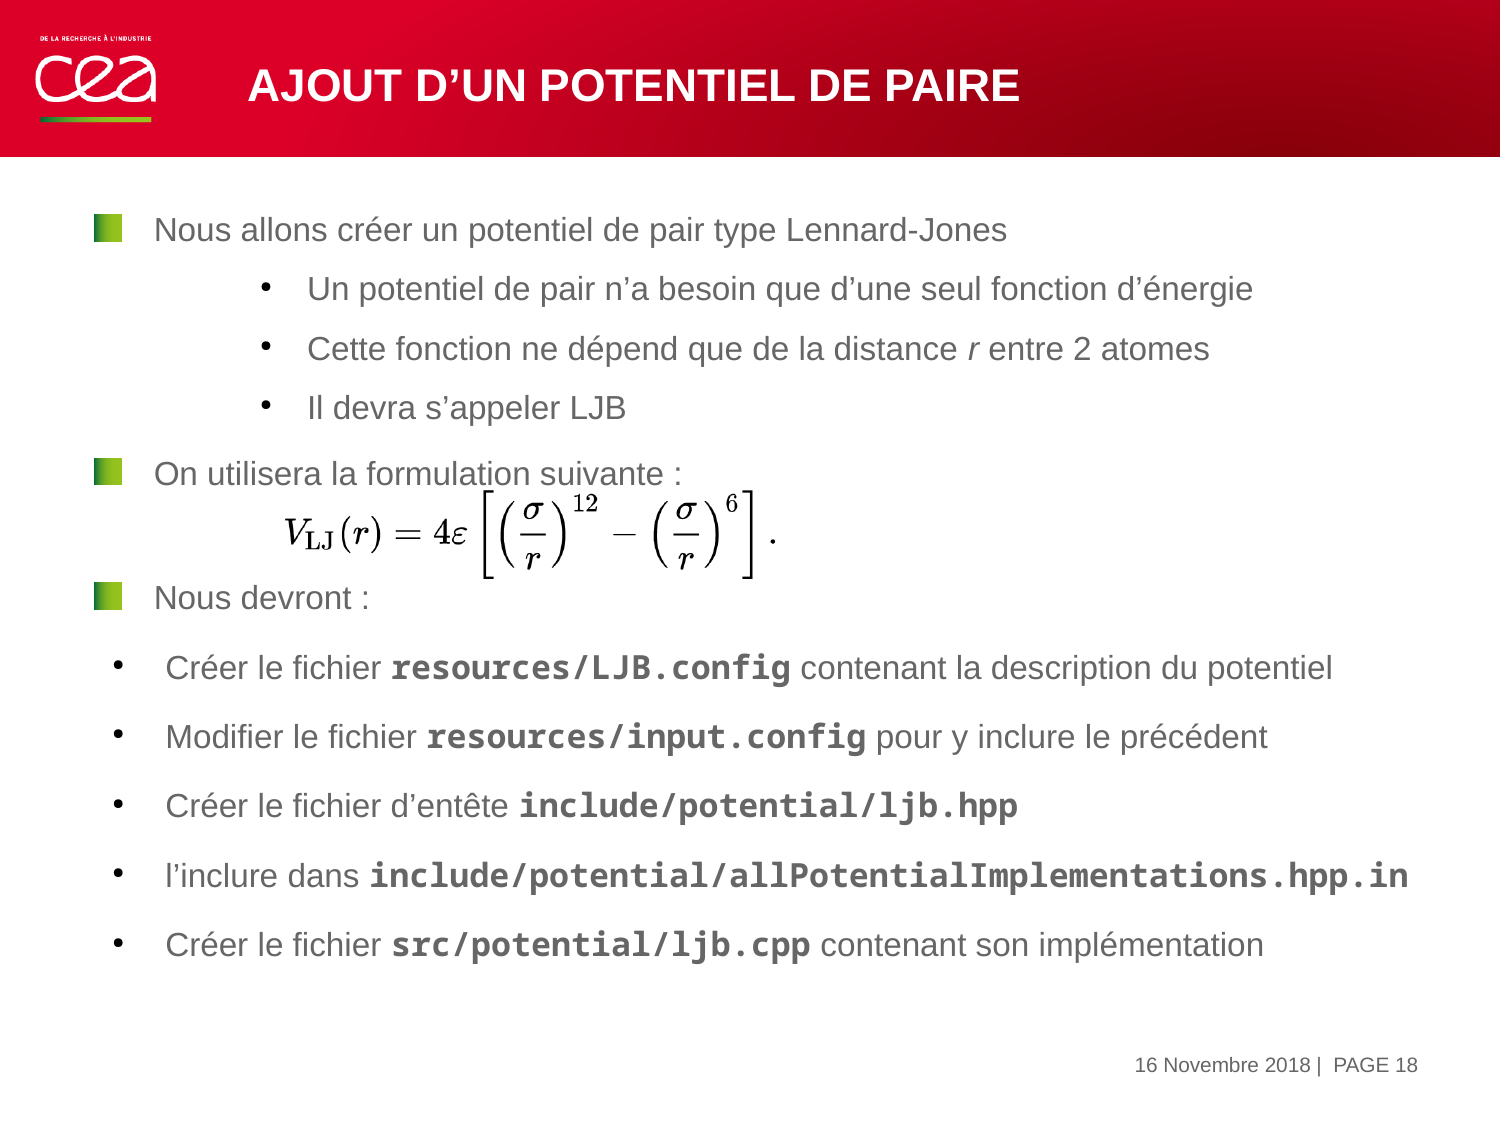

# Ajout d’un Potentiel de pairE
Nous allons créer un potentiel de pair type Lennard-Jones
Un potentiel de pair n’a besoin que d’une seul fonction d’énergie
Cette fonction ne dépend que de la distance r entre 2 atomes
Il devra s’appeler LJB
On utilisera la formulation suivante :
Nous devront :
Créer le fichier resources/LJB.config contenant la description du potentiel
Modifier le fichier resources/input.config pour y inclure le précédent
Créer le fichier d’entête include/potential/ljb.hpp
l’inclure dans include/potential/allPotentialImplementations.hpp.in
Créer le fichier src/potential/ljb.cpp contenant son implémentation
| PAGE
16 Novembre 2018